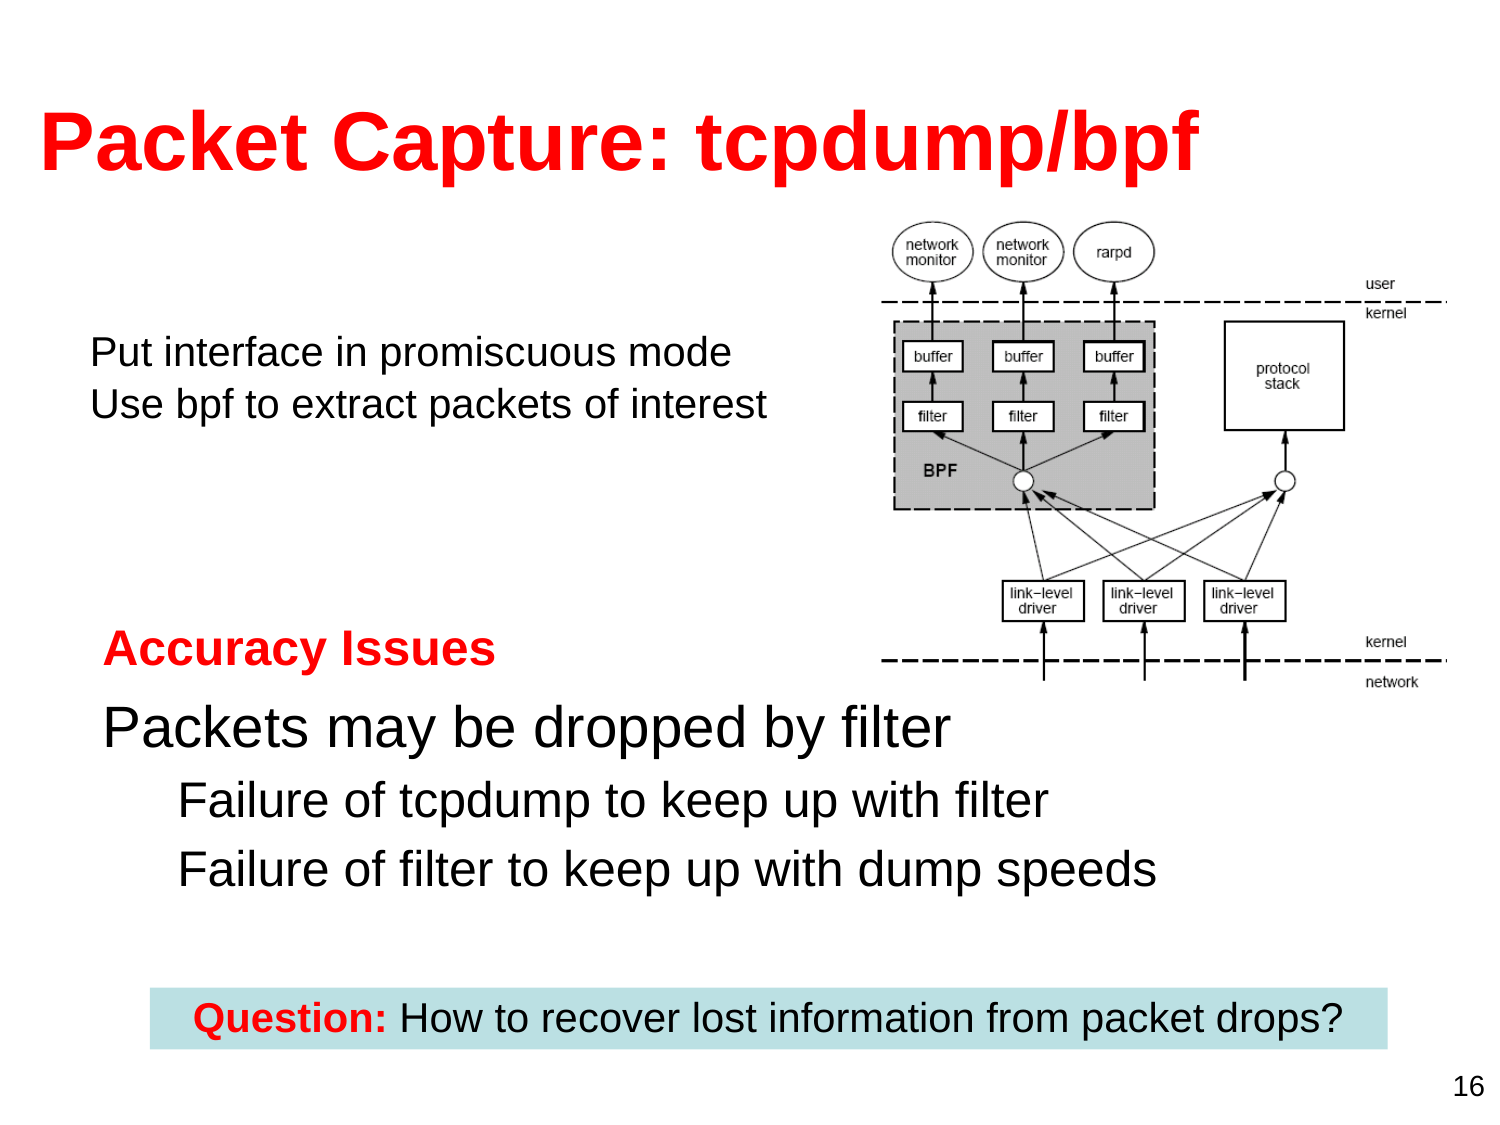

# Packet Capture: tcpdump/bpf
Put interface in promiscuous mode
Use bpf to extract packets of interest
Accuracy Issues
Packets may be dropped by filter
Failure of tcpdump to keep up with filter
Failure of filter to keep up with dump speeds
Question: How to recover lost information from packet drops?
16